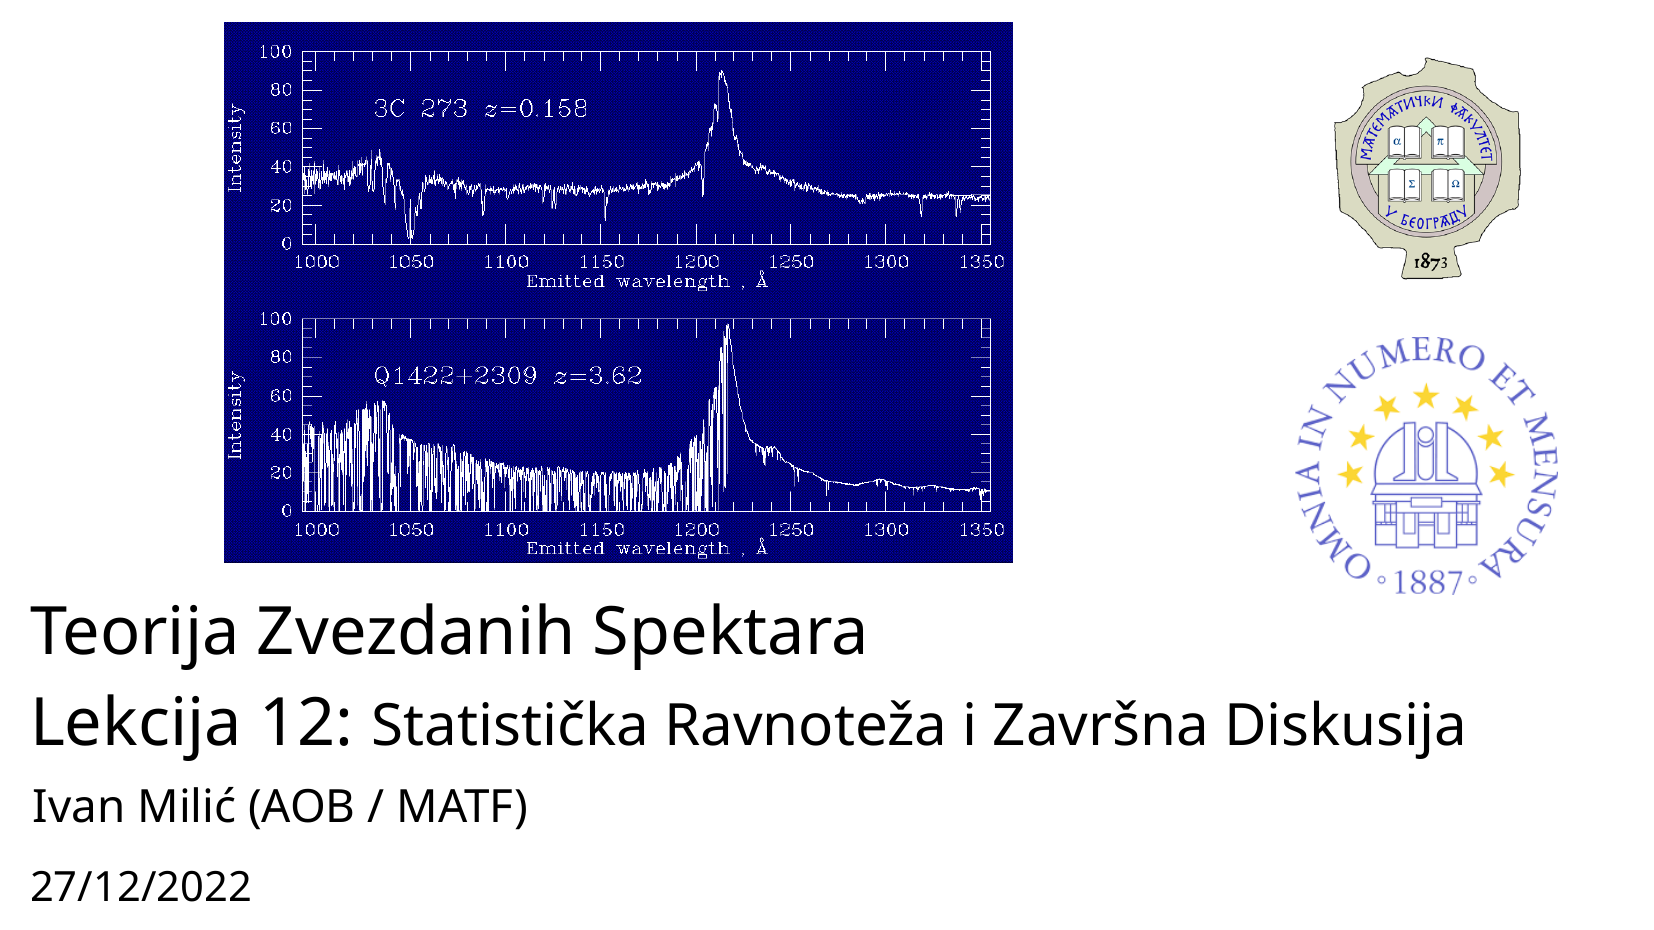

Teorija Zvezdanih Spektara
Lekcija 12: Statistička Ravnoteža i Završna Diskusija
Ivan Milić (AOB / MATF)
# 27/12/2022